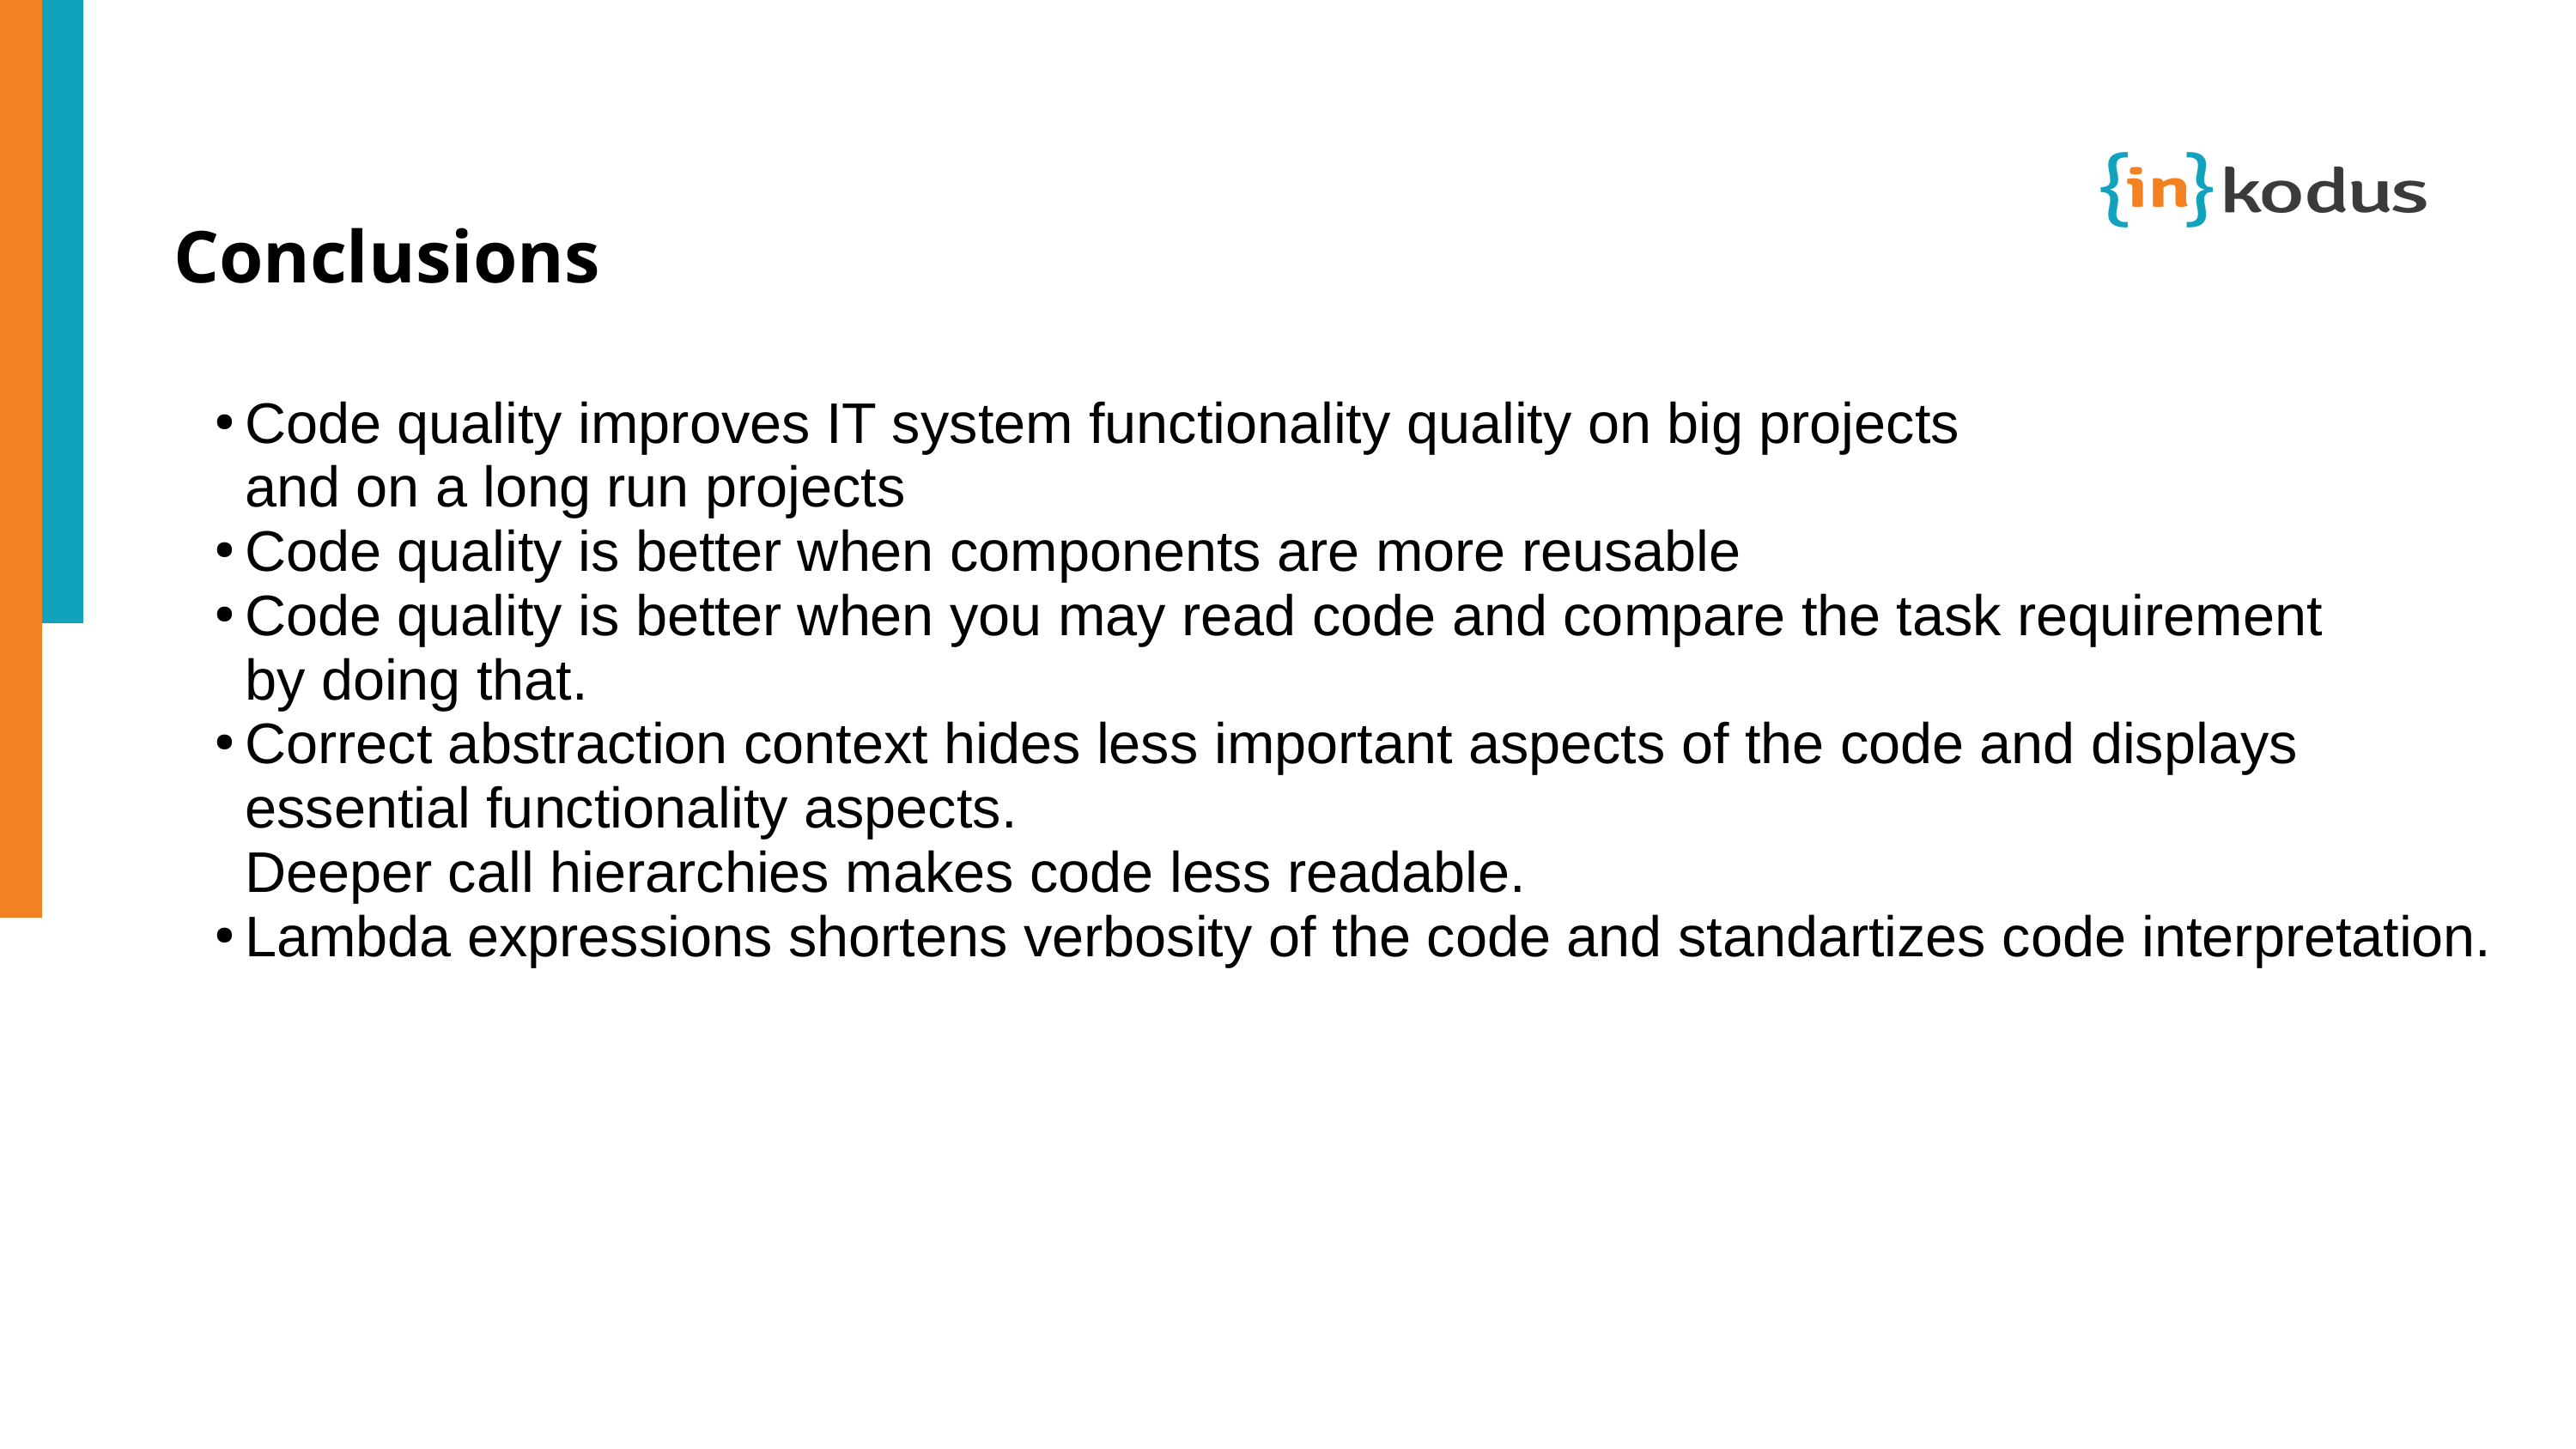

Conclusions
Code quality improves IT system functionality quality on big projects
and on a long run projects
Code quality is better when components are more reusable
Code quality is better when you may read code and compare the task requirement
by doing that.
Correct abstraction context hides less important aspects of the code and displays
essential functionality aspects.
Deeper call hierarchies makes code less readable.
Lambda expressions shortens verbosity of the code and standartizes code interpretation.